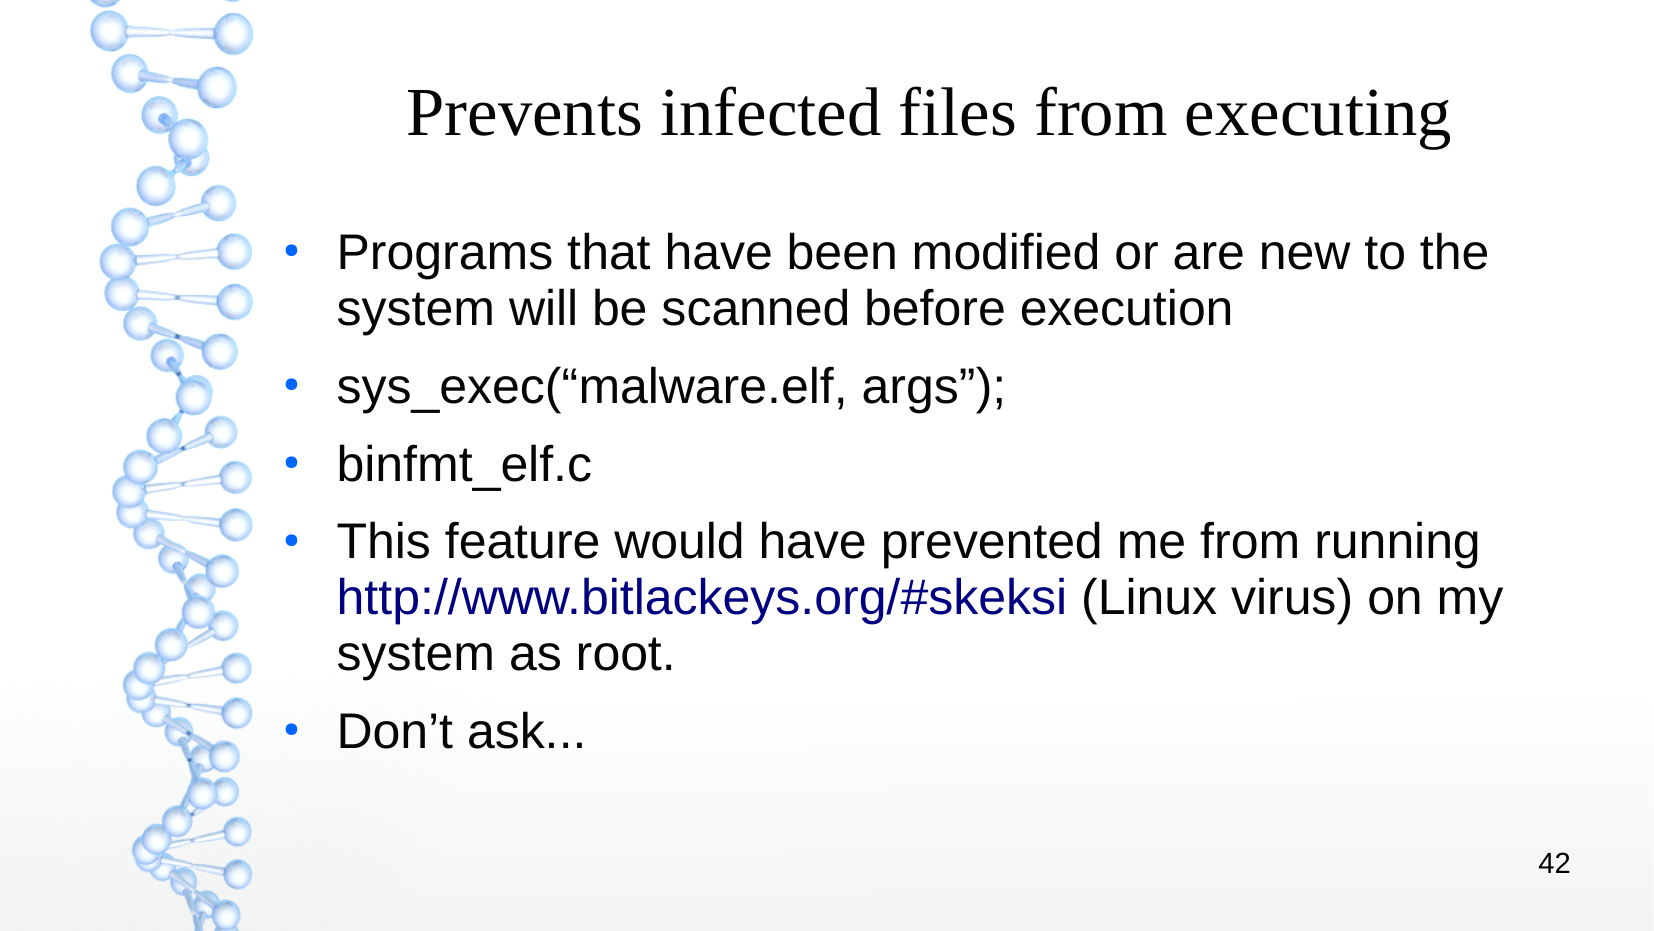

# Prevents infected files from executing
Programs that have been modified or are new to the system will be scanned before execution
sys_exec(“malware.elf, args”);
binfmt_elf.c
This feature would have prevented me from running http://www.bitlackeys.org/#skeksi (Linux virus) on my system as root.
Don’t ask...
42